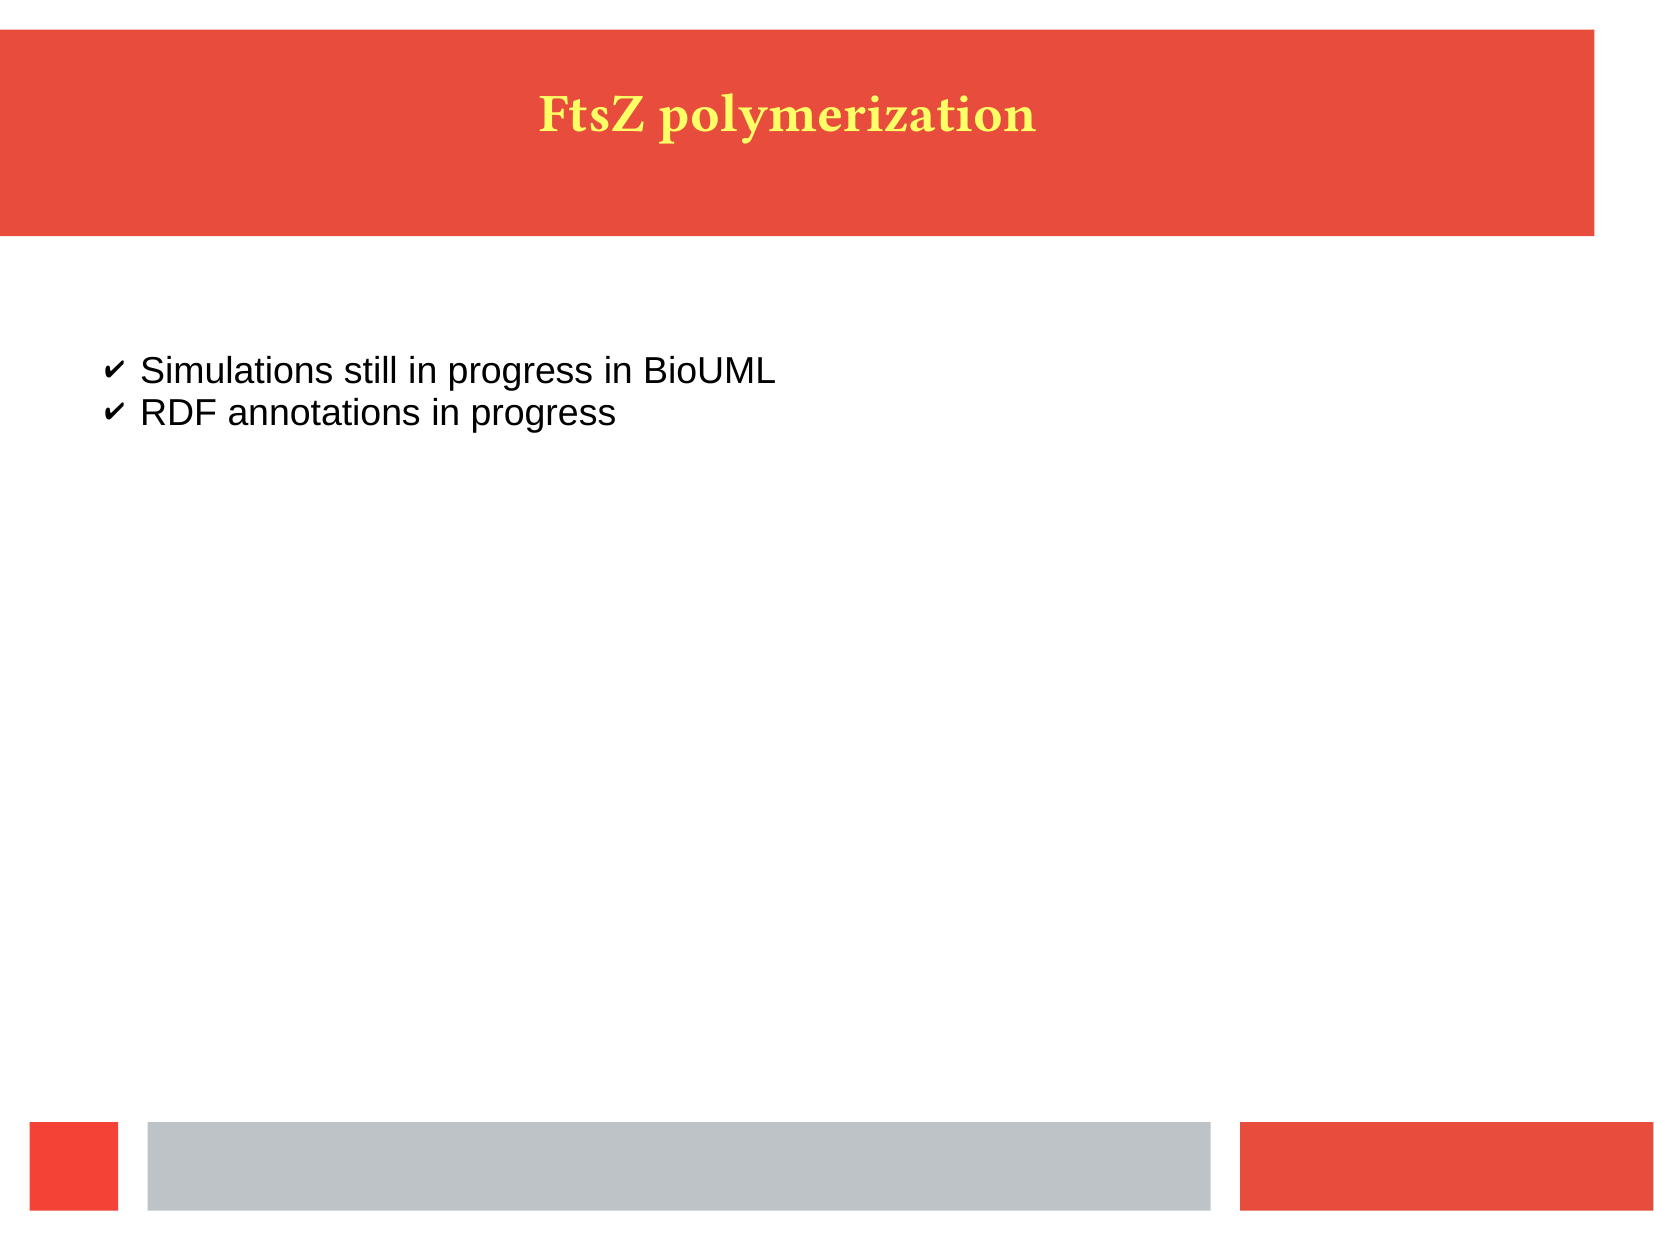

FtsZ polymerization
Simulations still in progress in BioUML
RDF annotations in progress